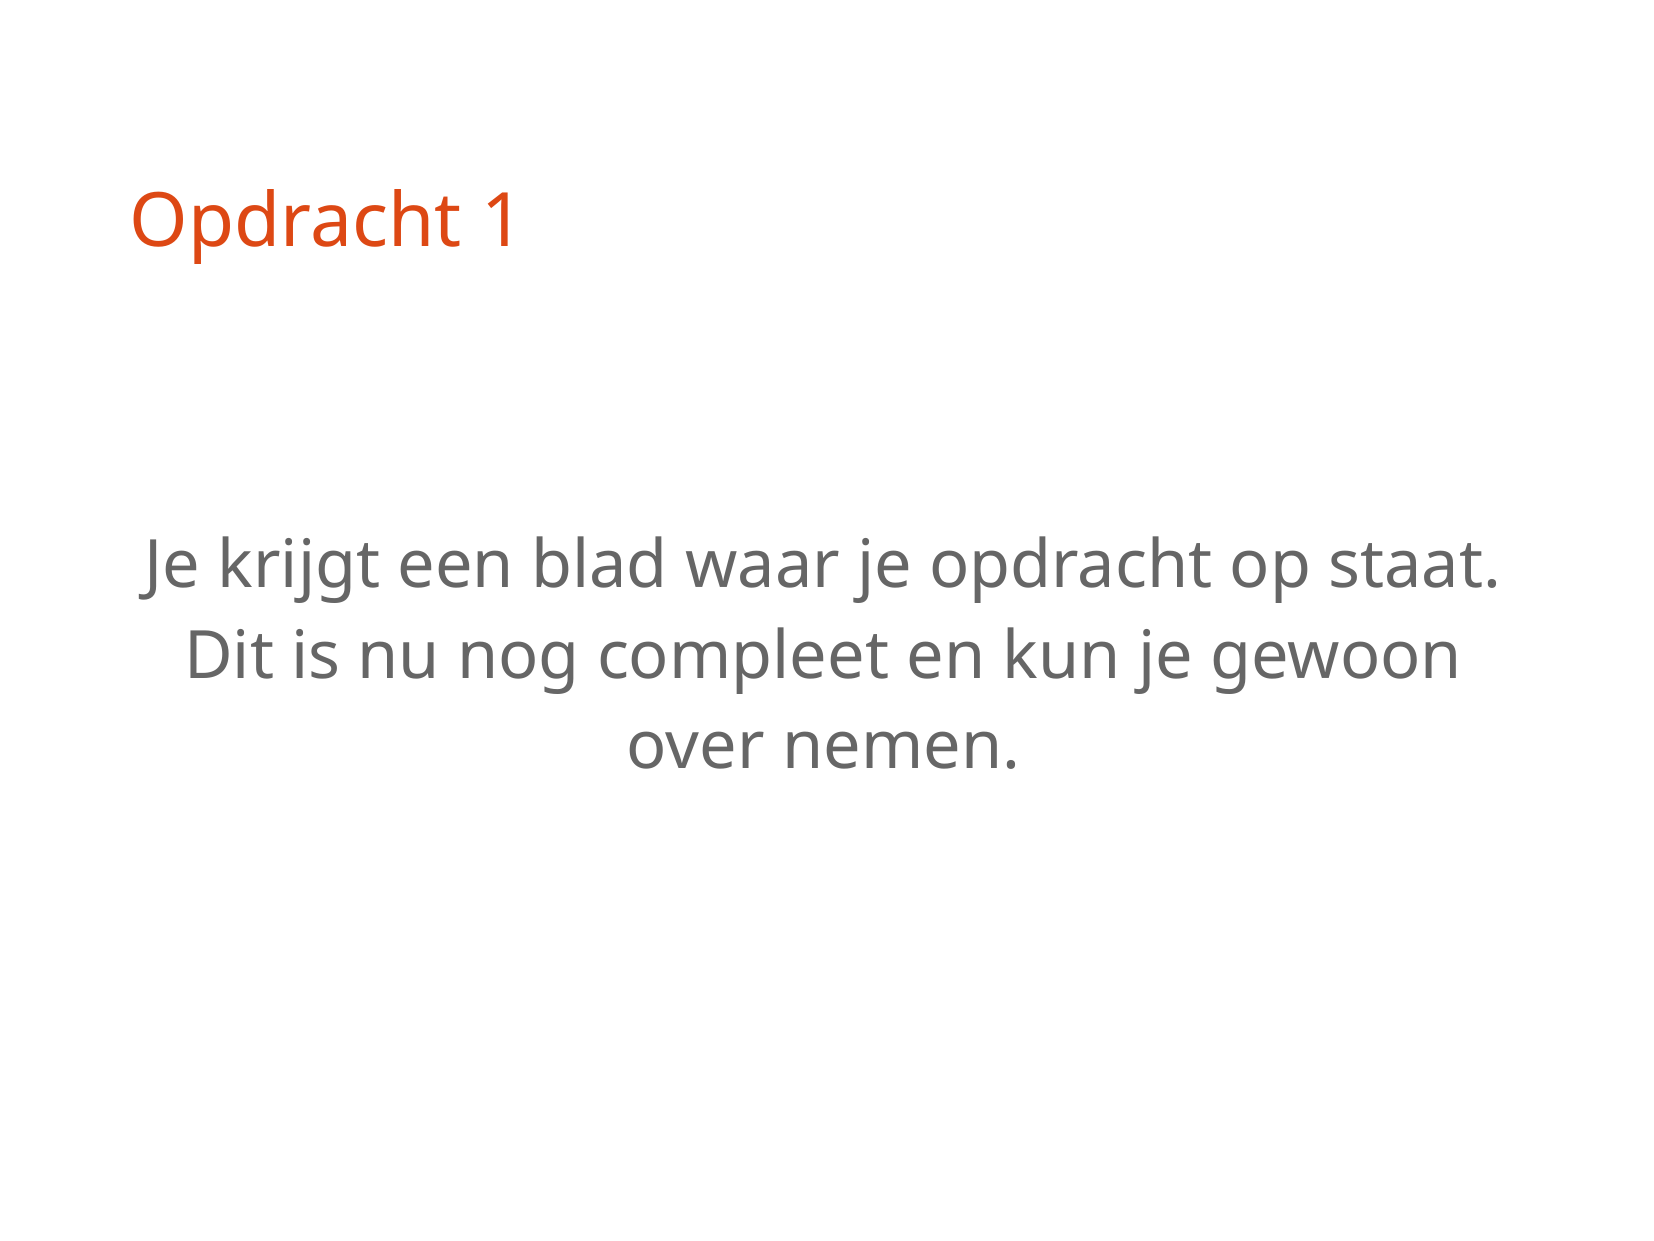

# Opdracht 1
Je krijgt een blad waar je opdracht op staat. Dit is nu nog compleet en kun je gewoon over nemen.